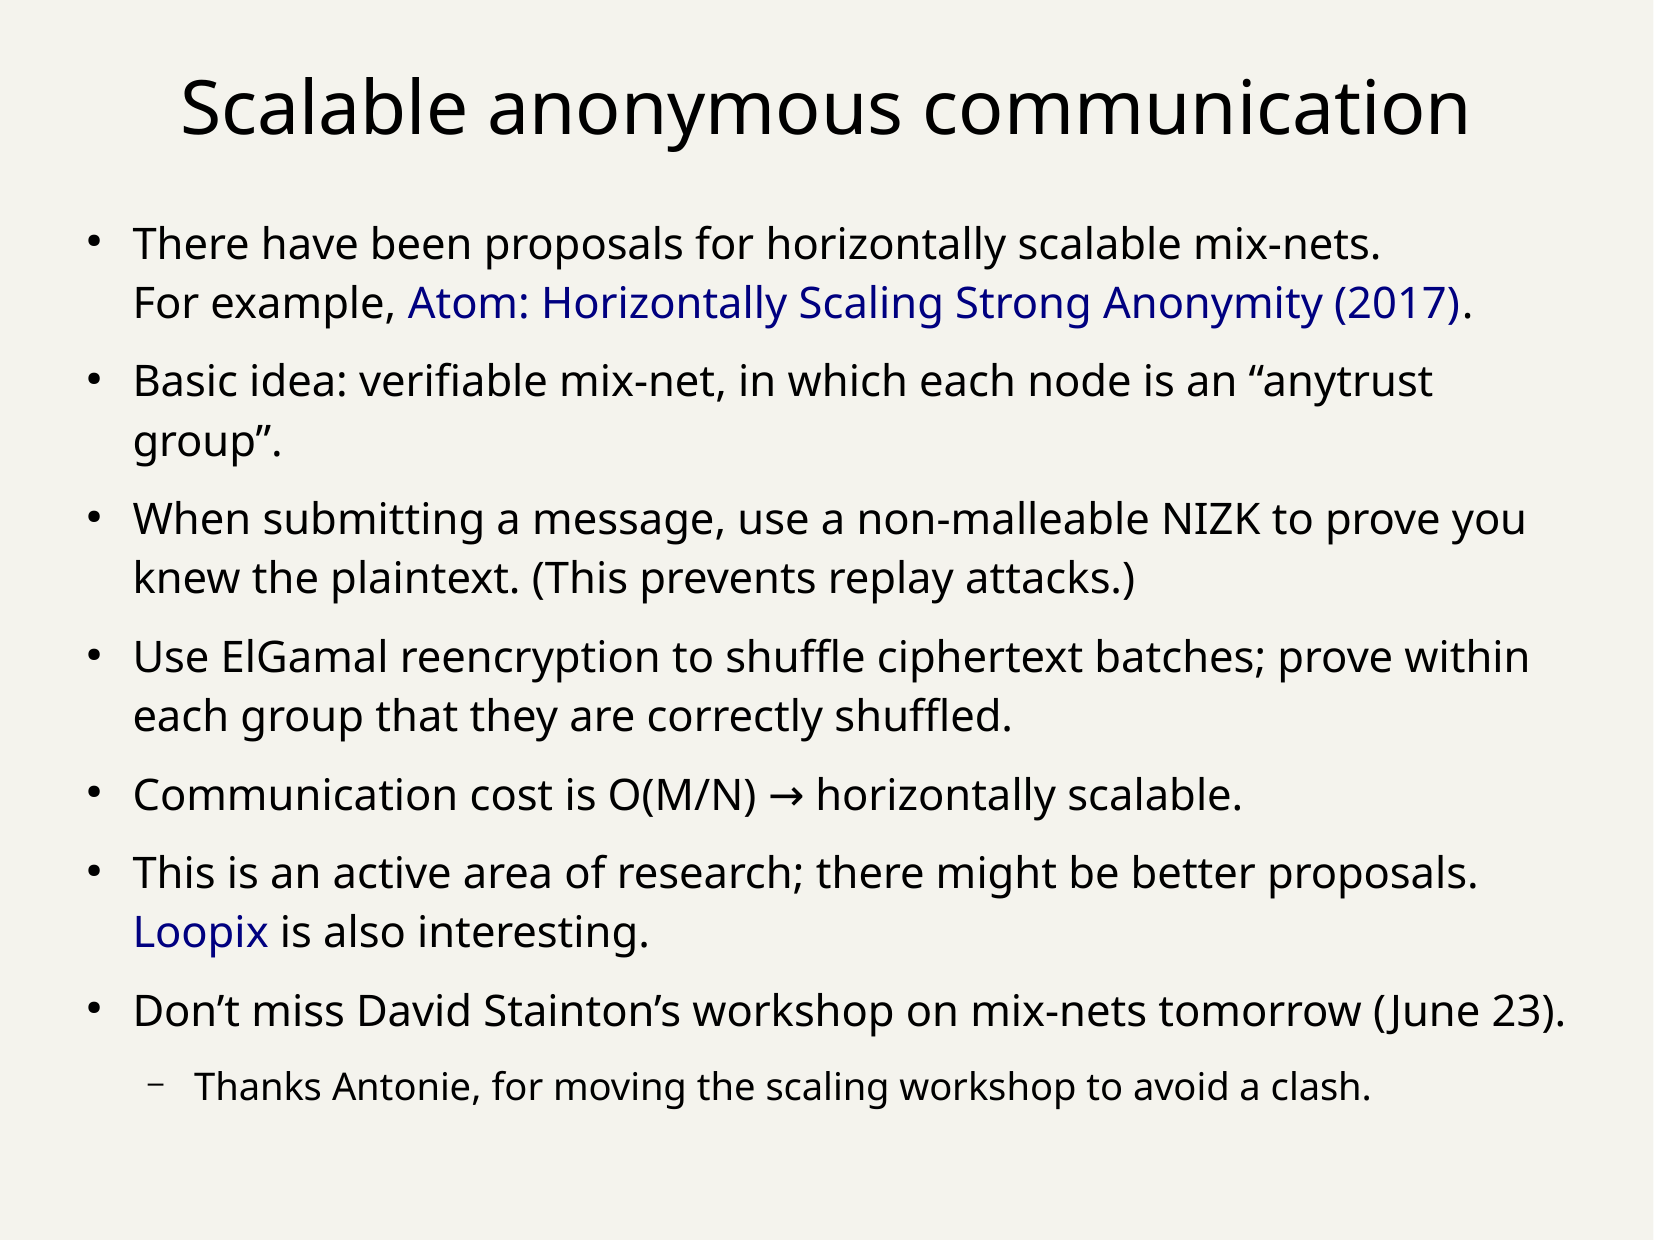

# Scalable anonymous communication
There have been proposals for horizontally scalable mix-nets.
For example, Atom: Horizontally Scaling Strong Anonymity (2017).
Basic idea: verifiable mix-net, in which each node is an “anytrust group”.
When submitting a message, use a non-malleable NIZK to prove you knew the plaintext. (This prevents replay attacks.)
Use ElGamal reencryption to shuffle ciphertext batches; prove within each group that they are correctly shuffled.
Communication cost is O(M/N) → horizontally scalable.
This is an active area of research; there might be better proposals. Loopix is also interesting.
Don’t miss David Stainton’s workshop on mix-nets tomorrow (June 23).
Thanks Antonie, for moving the scaling workshop to avoid a clash.